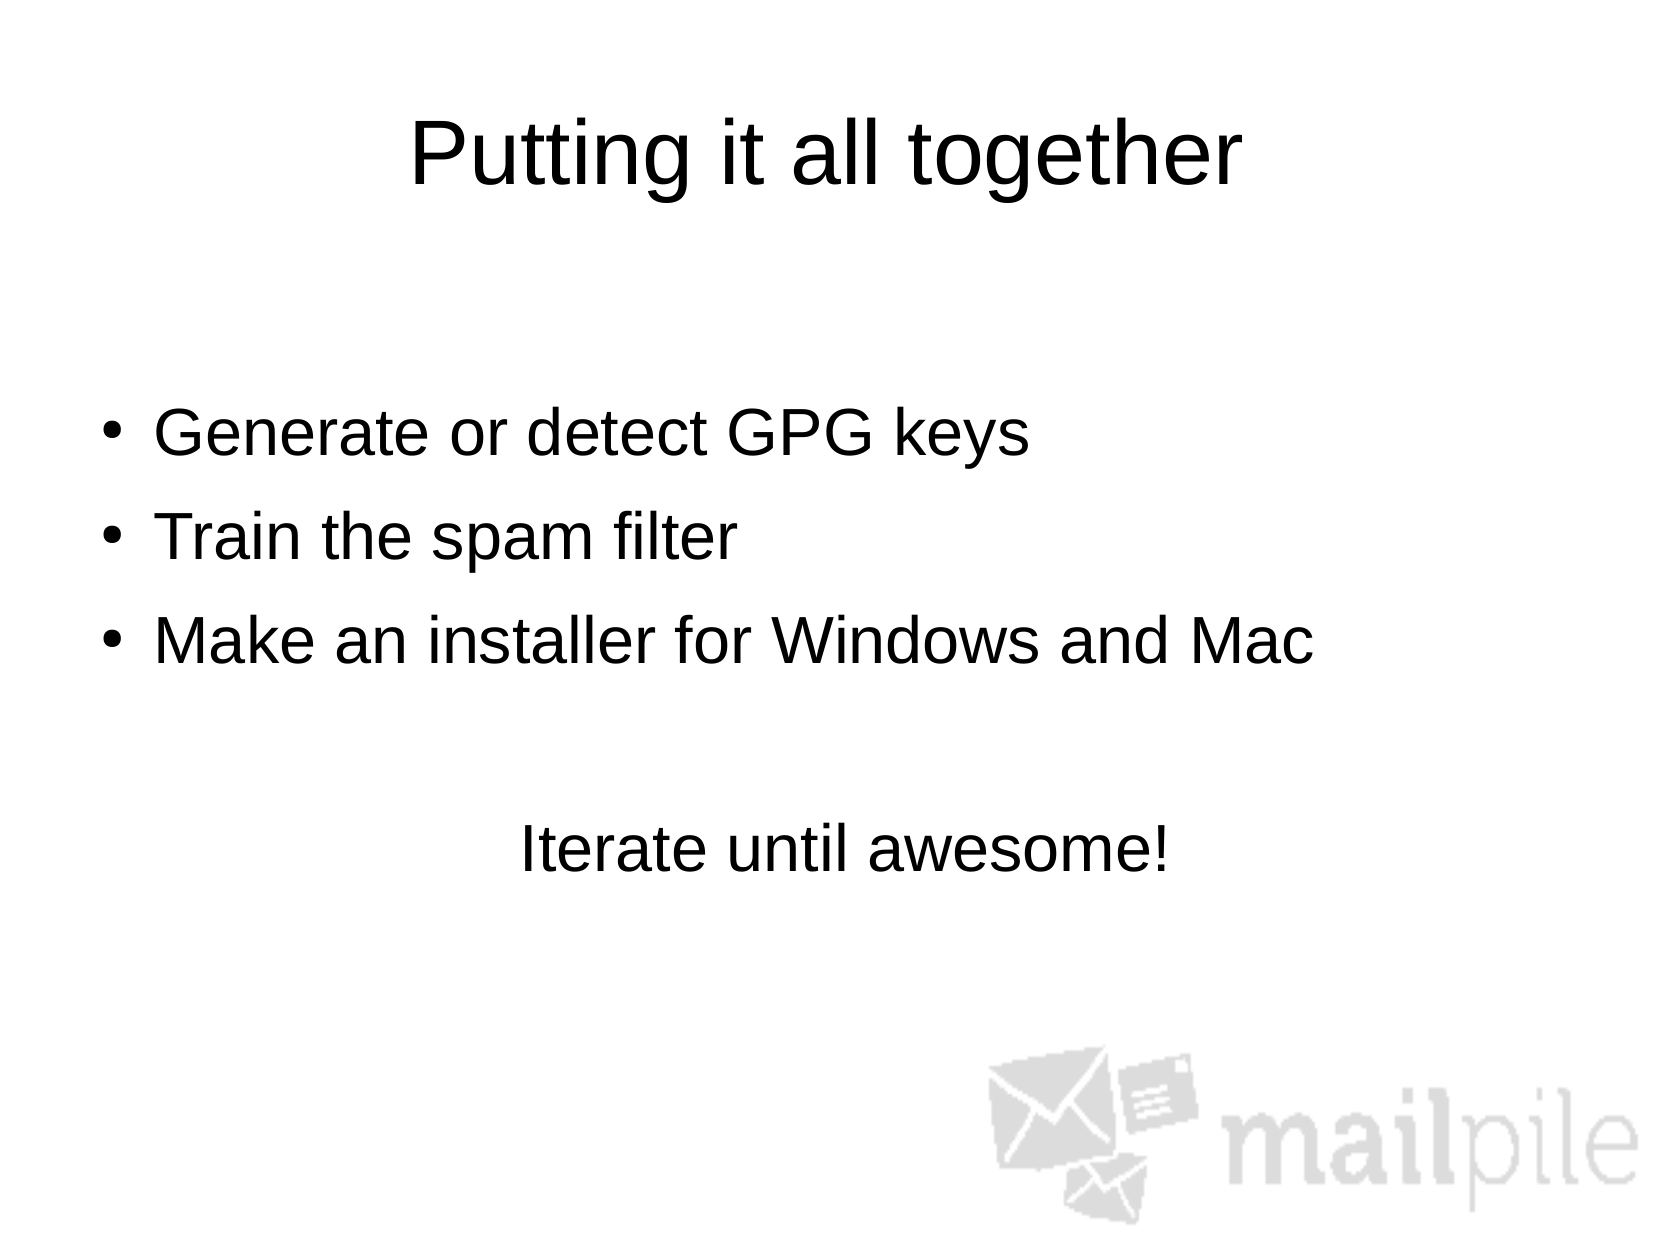

# Putting it all together
Generate or detect GPG keys
Train the spam filter
Make an installer for Windows and Mac
Iterate until awesome!